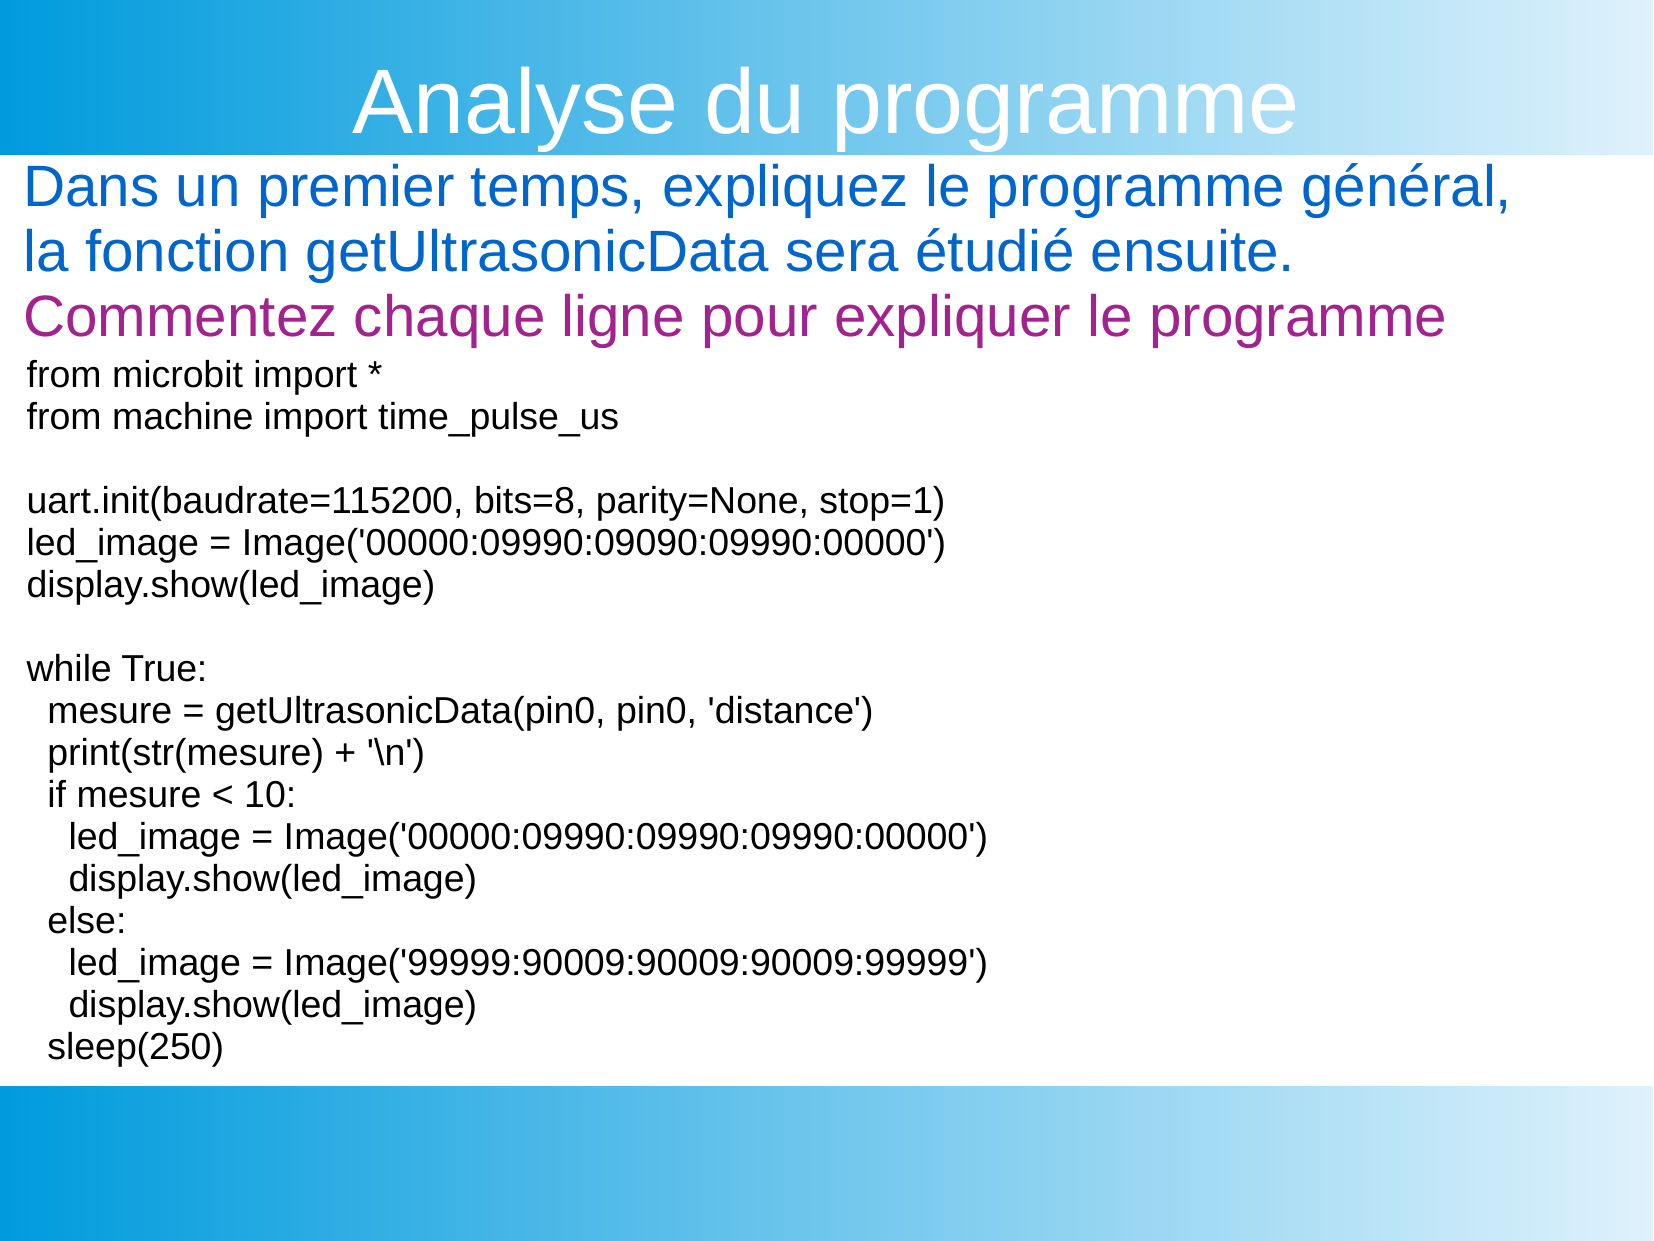

# Analyse du programme
Dans un premier temps, expliquez le programme général, la fonction getUltrasonicData sera étudié ensuite. Commentez chaque ligne pour expliquer le programme
from microbit import *
from machine import time_pulse_us
uart.init(baudrate=115200, bits=8, parity=None, stop=1)
led_image = Image('00000:09990:09090:09990:00000')
display.show(led_image)
while True:
 mesure = getUltrasonicData(pin0, pin0, 'distance')
 print(str(mesure) + '\n')
 if mesure < 10:
 led_image = Image('00000:09990:09990:09990:00000')
 display.show(led_image)
 else:
 led_image = Image('99999:90009:90009:90009:99999')
 display.show(led_image)
 sleep(250)